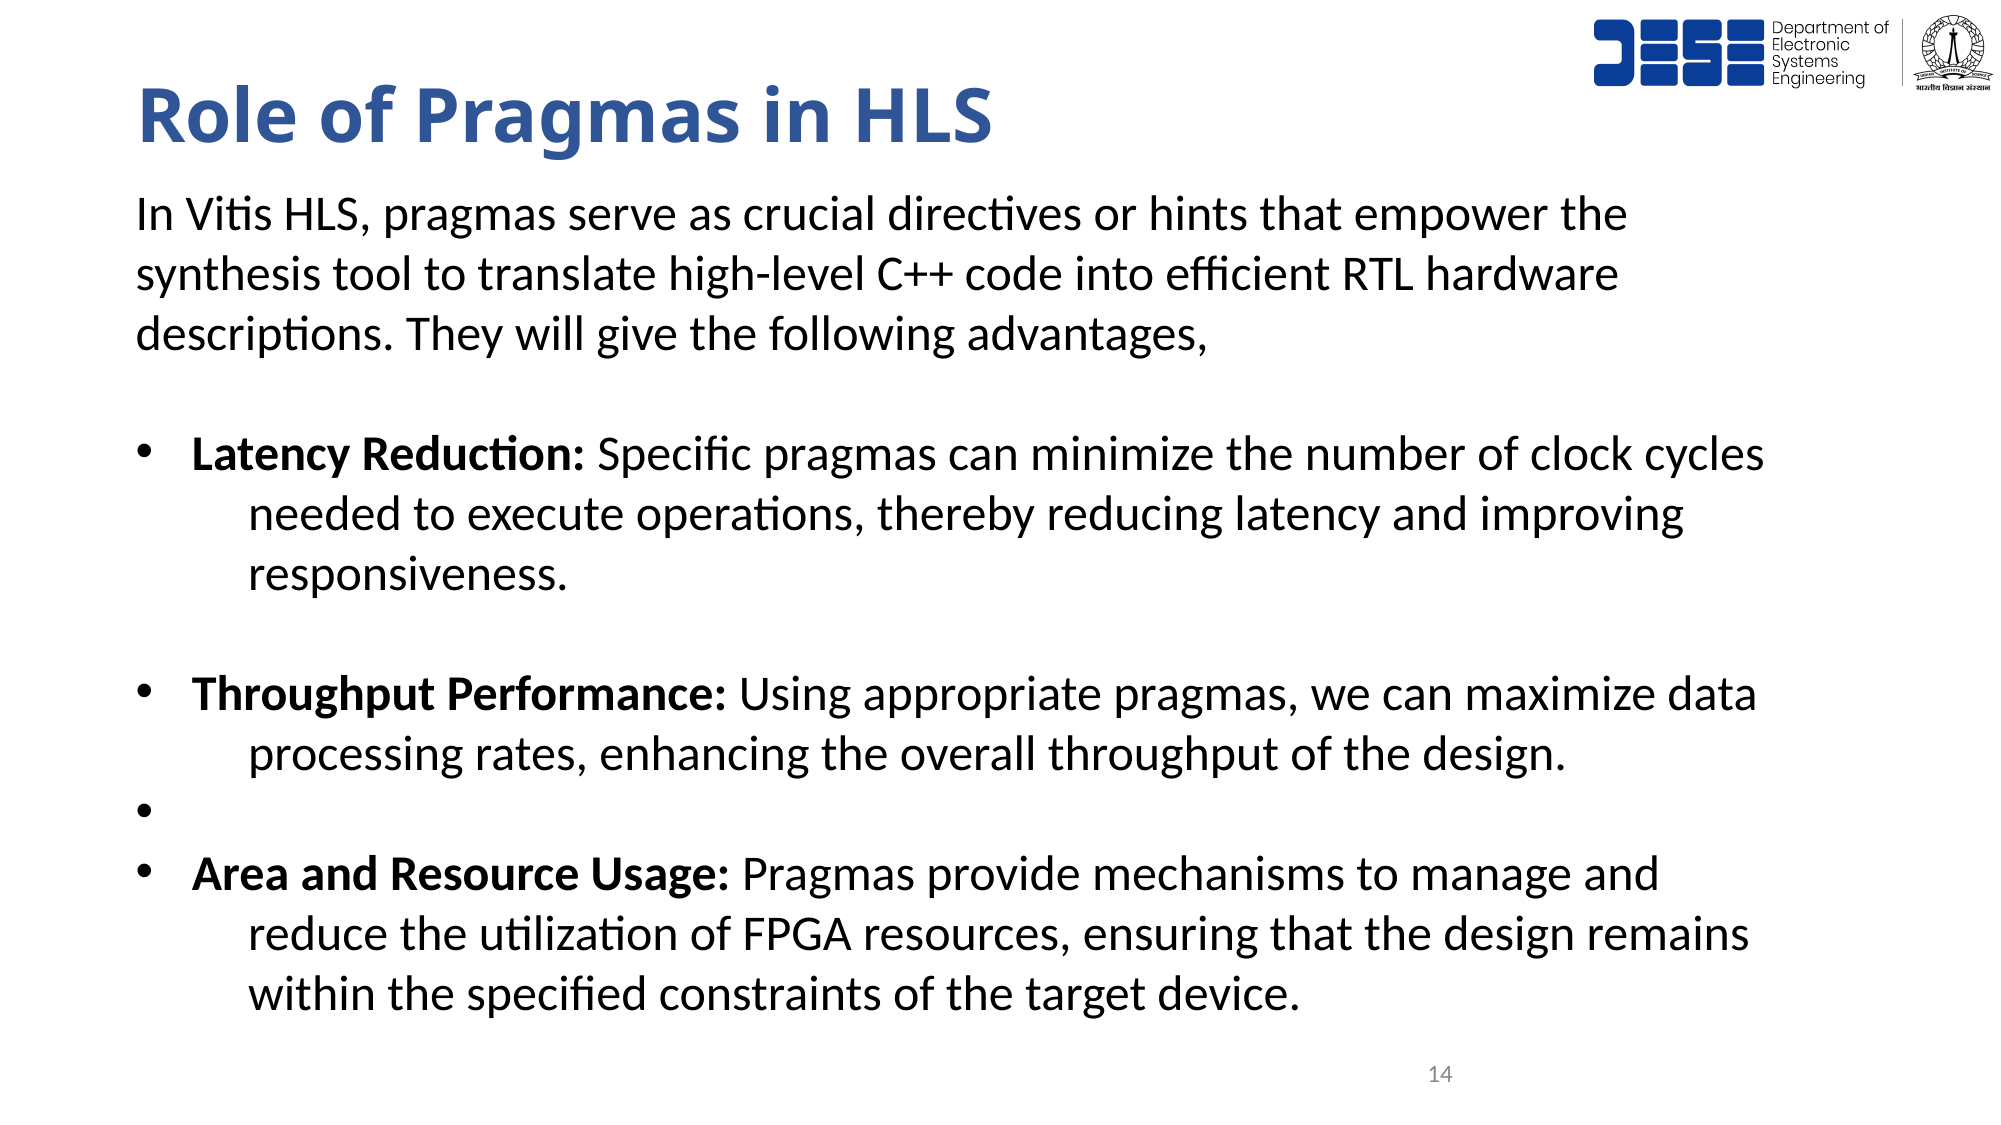

# Role of Pragmas in HLS
In Vitis HLS, pragmas serve as crucial directives or hints that empower the synthesis tool to translate high-level C++ code into efficient RTL hardware descriptions. They will give the following advantages,
Latency Reduction: Specific pragmas can minimize the number of clock cycles needed to execute operations, thereby reducing latency and improving responsiveness.
Throughput Performance: Using appropriate pragmas, we can maximize data processing rates, enhancing the overall throughput of the design.
Area and Resource Usage: Pragmas provide mechanisms to manage and reduce the utilization of FPGA resources, ensuring that the design remains within the specified constraints of the target device.
14